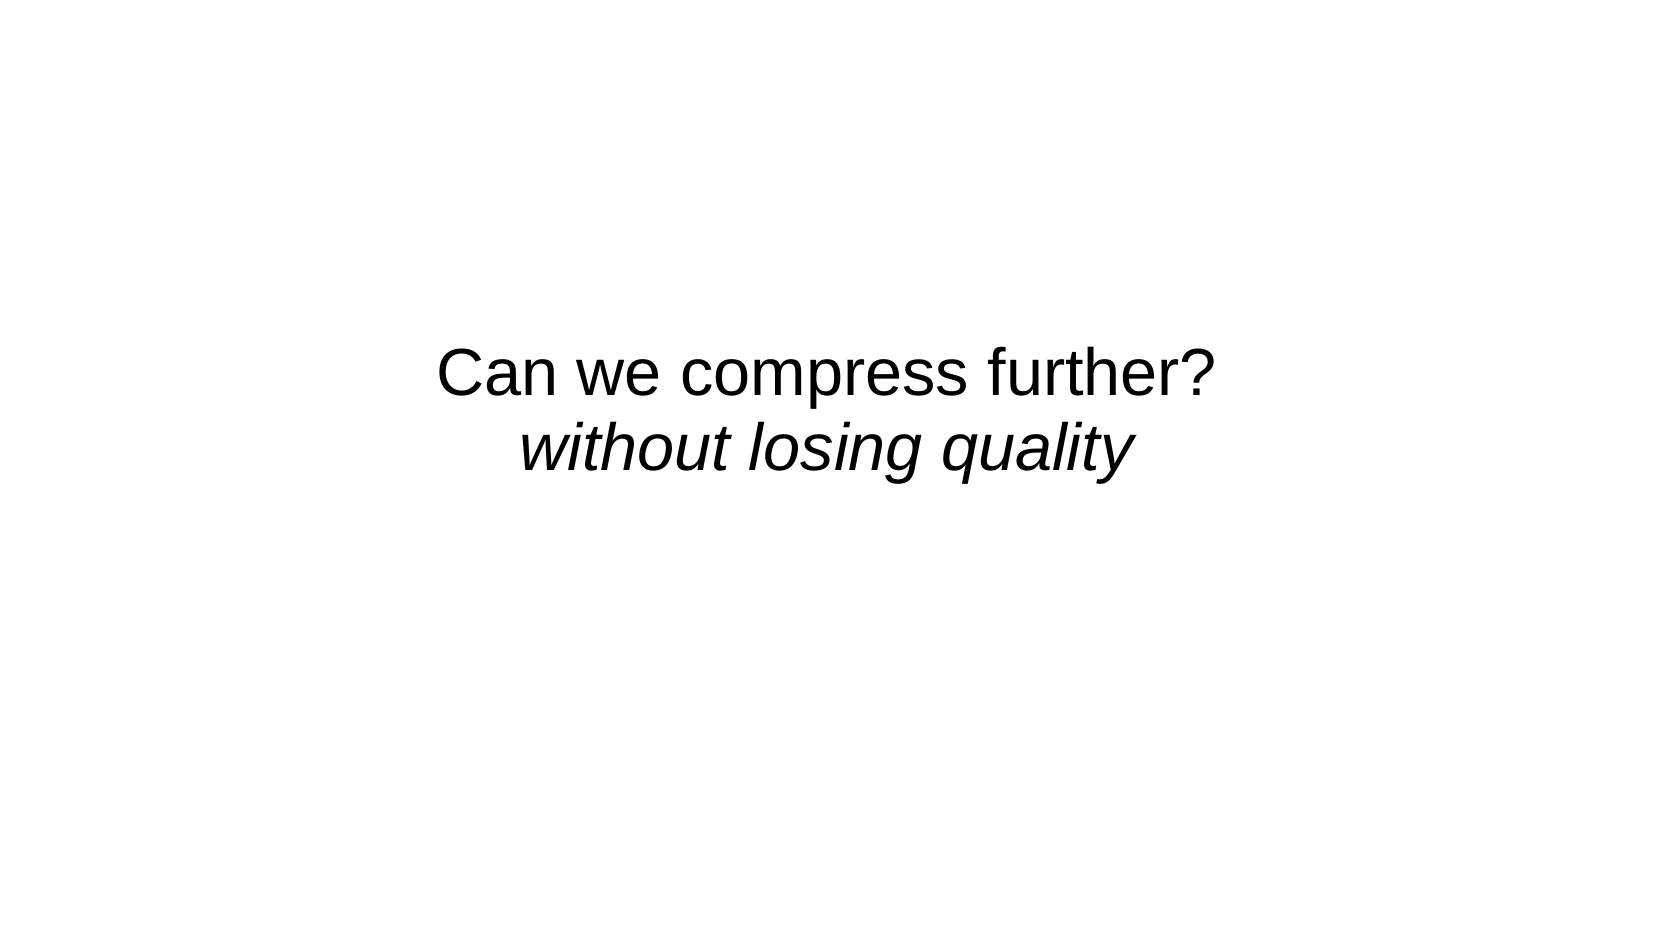

# Can we compress further? without losing quality